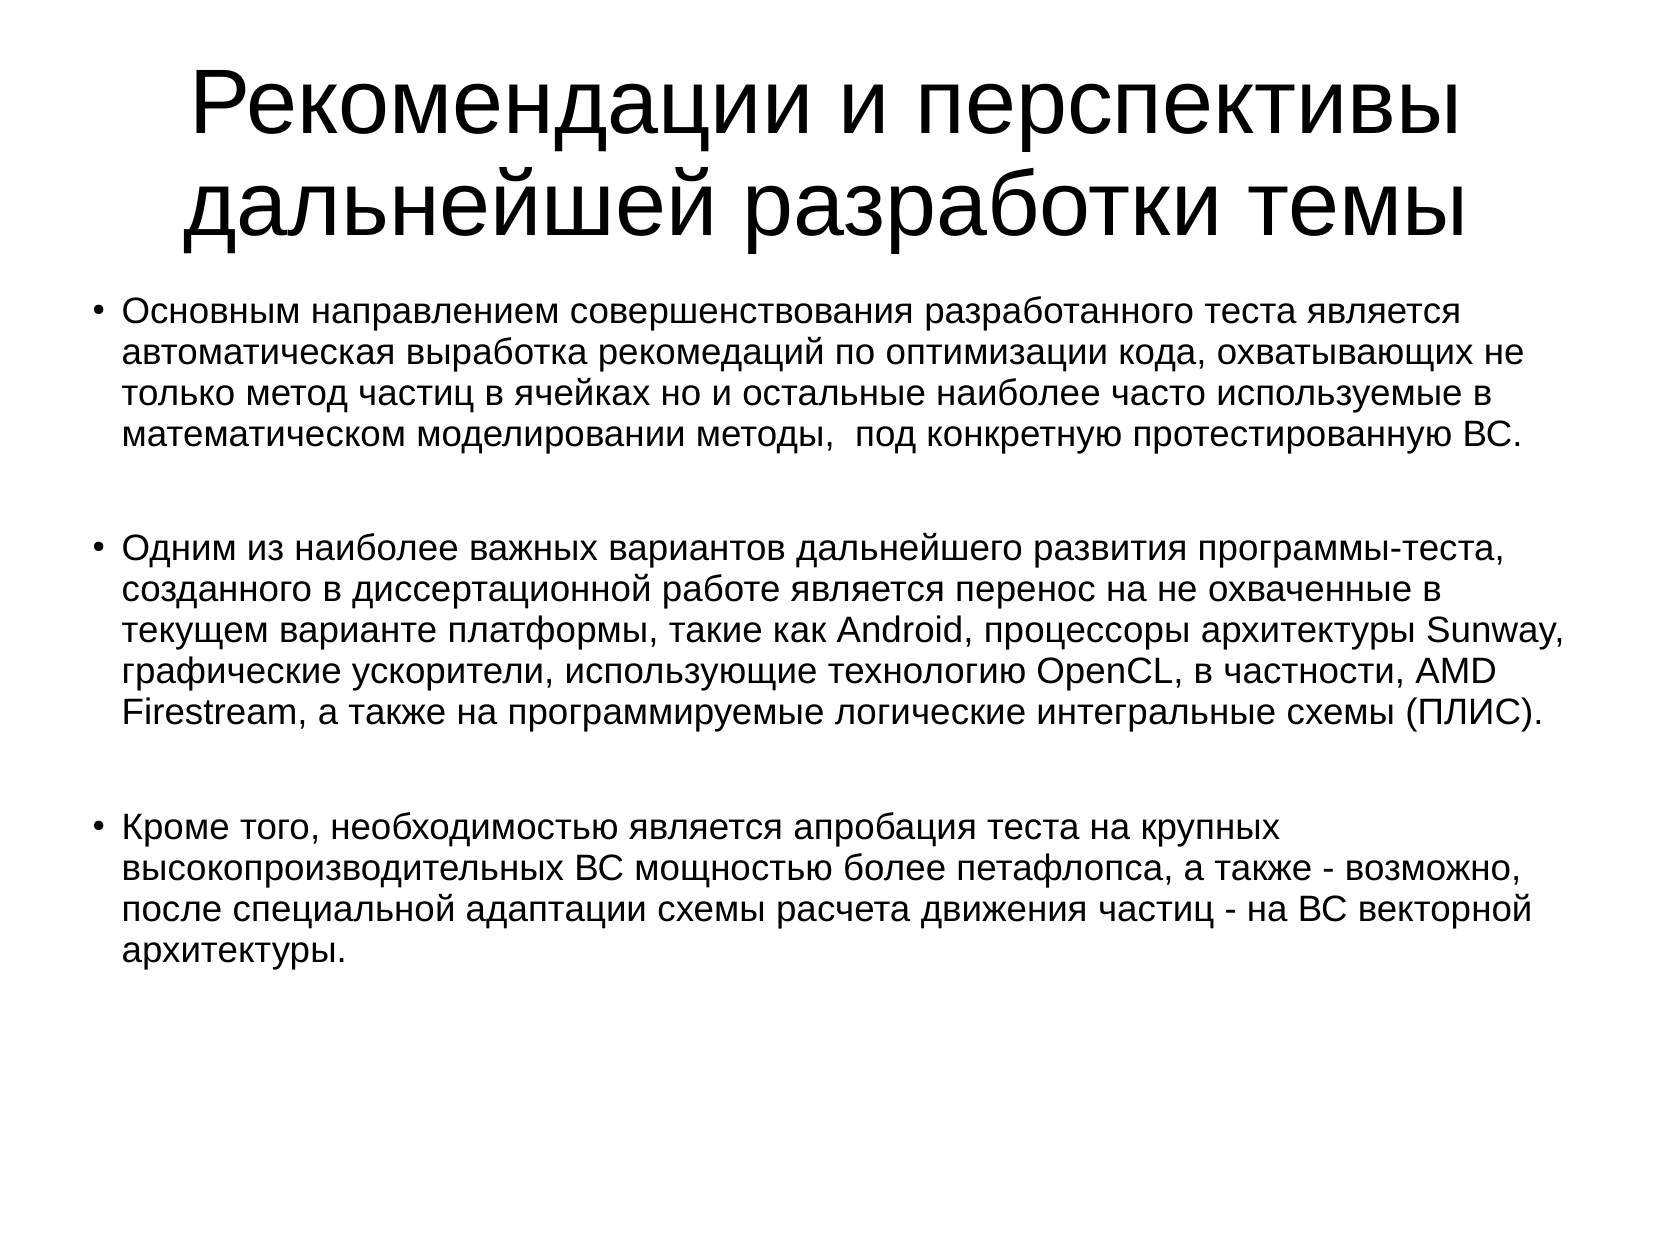

# Рекомендации и перспективы дальнейшей разработки темы
Основным направлением совершенствования разработанного теста является автоматическая выработка рекомедаций по оптимизации кода, охватывающих не только метод частиц в ячейках но и остальные наиболее часто используемые в математическом моделировании методы, под конкретную протестированную ВС.
Одним из наиболее важных вариантов дальнейшего развития программы-теста, созданного в диссертационной работе является перенос на не охваченные в текущем варианте платформы, такие как Android, процессоры архитектуры Sunway, графические ускорители, использующие технологию OpenCL, в частности, AMD Firestream, а также на программируемые логические интегральные схемы (ПЛИС).
Кроме того, необходимостью является апробация теста на крупных высокопроизводительных ВС мощностью более петафлопса, а также - возможно, после специальной адаптации схемы расчета движения частиц - на ВС векторной архитектуры.